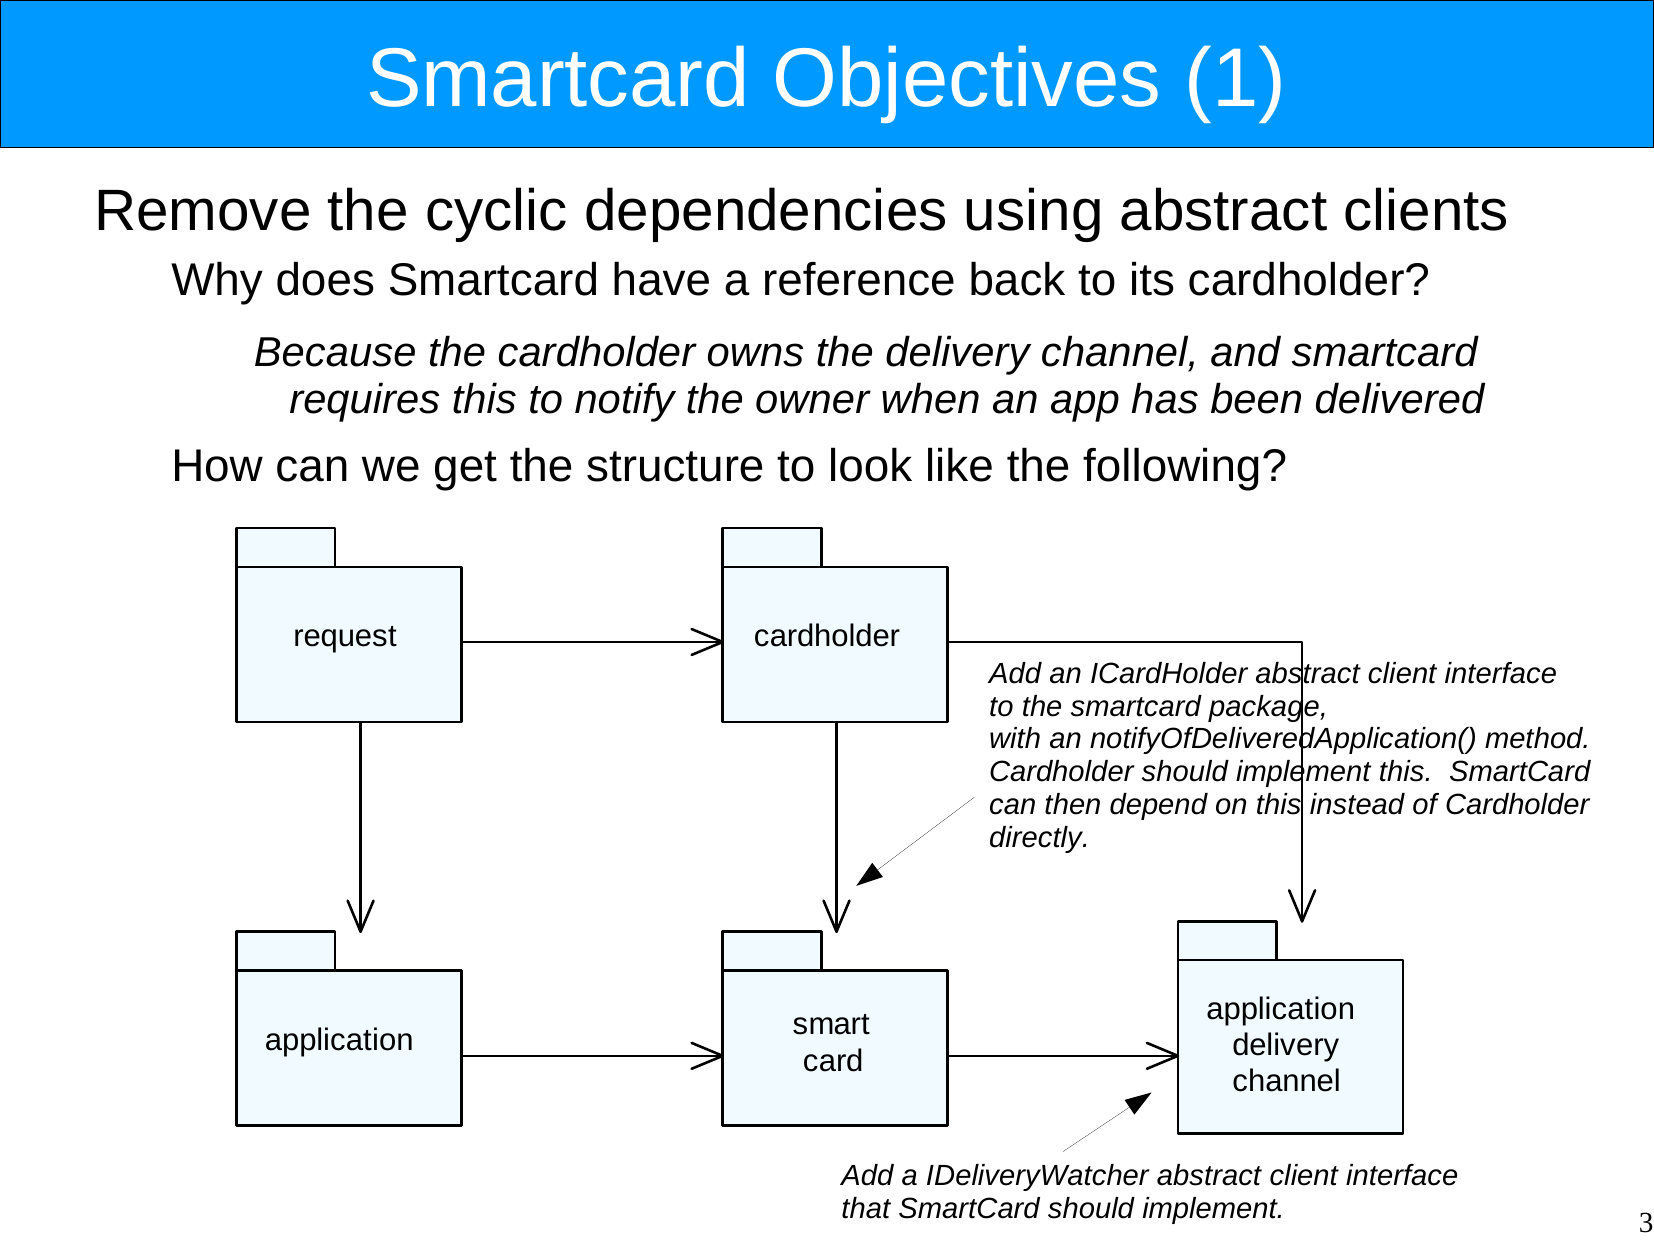

# Smartcard Objectives (1)
Remove the cyclic dependencies using abstract clients
Why does Smartcard have a reference back to its cardholder?
Because the cardholder owns the delivery channel, and smartcard requires this to notify the owner when an app has been delivered
How can we get the structure to look like the following?
Add an ICardHolder abstract client interface
to the smartcard package,
with an notifyOfDeliveredApplication() method.
Cardholder should implement this. SmartCard
can then depend on this instead of Cardholder
directly.
Add a IDeliveryWatcher abstract client interface
that SmartCard should implement.
3